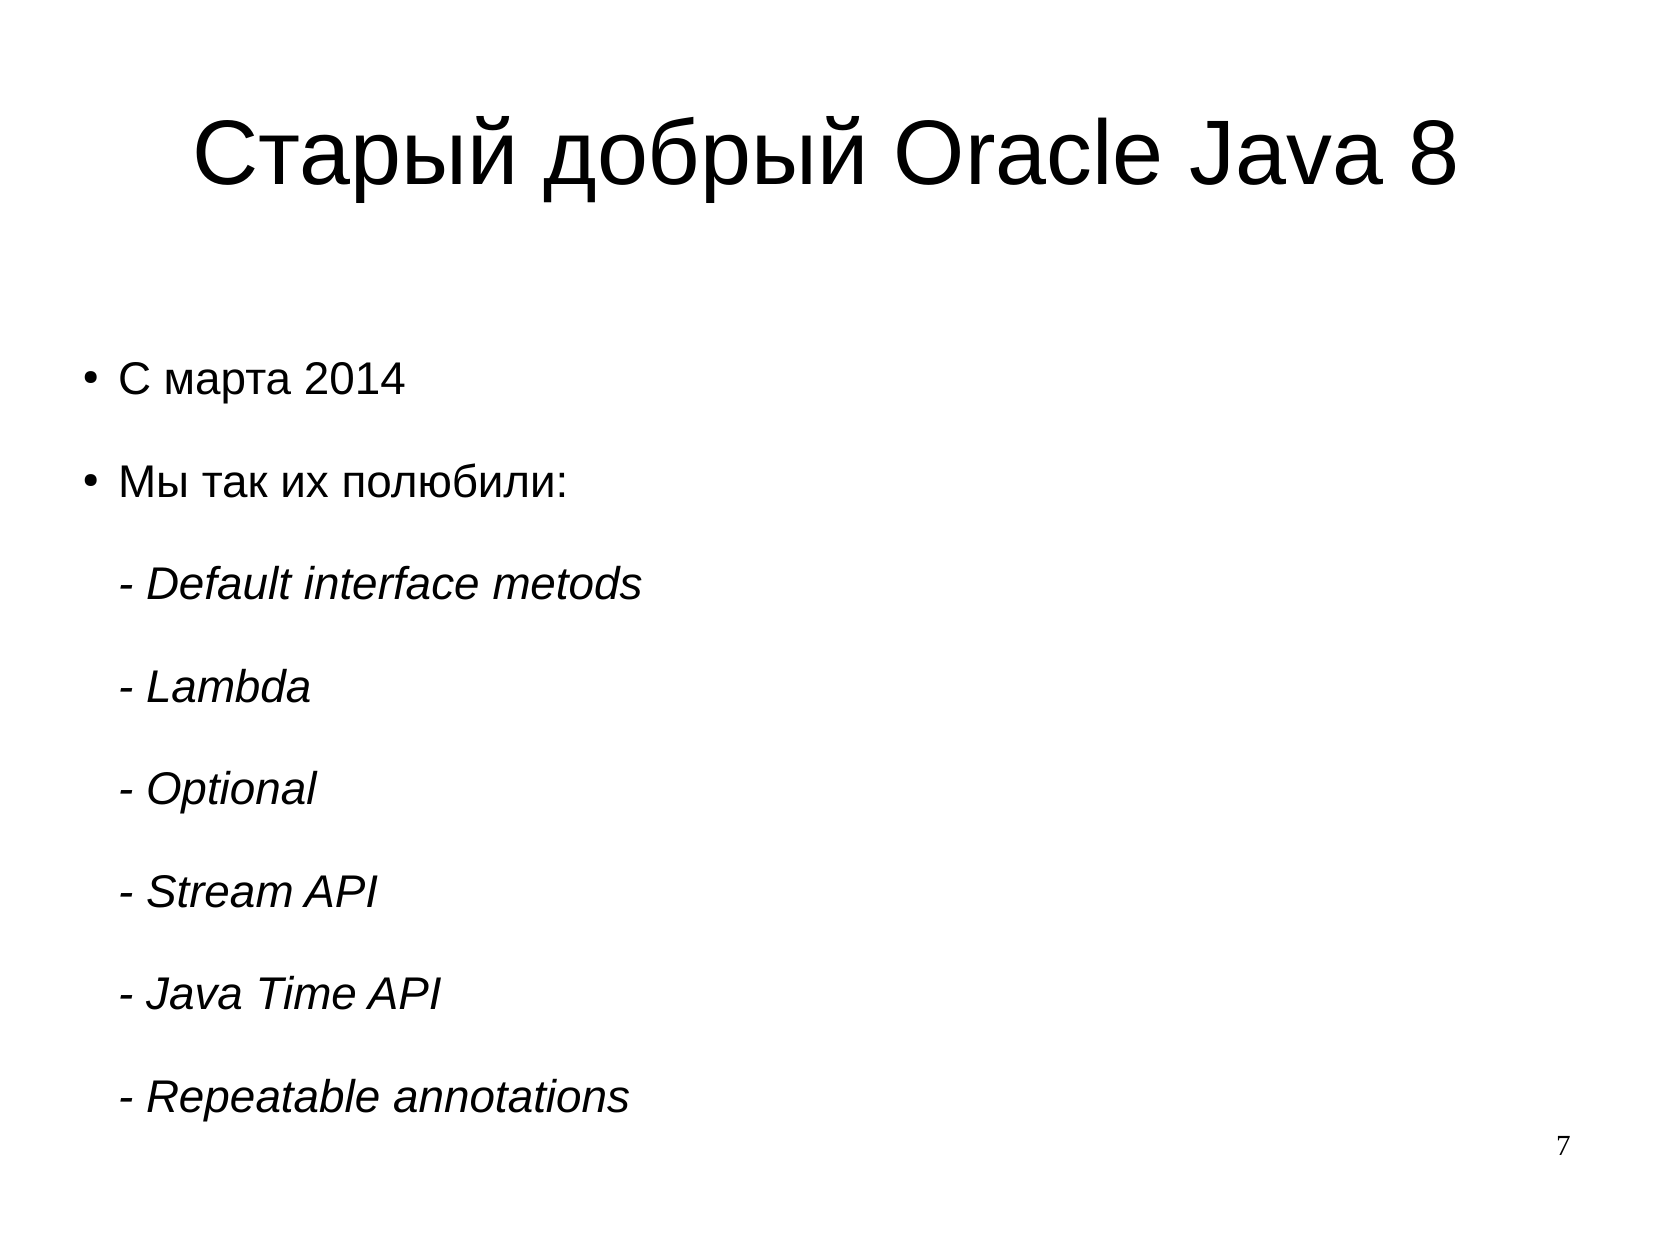

# Старый добрый Oracle Java 8
С марта 2014
Мы так их полюбили:
- Default interface metods
- Lambda
- Optional
- Stream API
- Java Time API
- Repeatable annotations
7